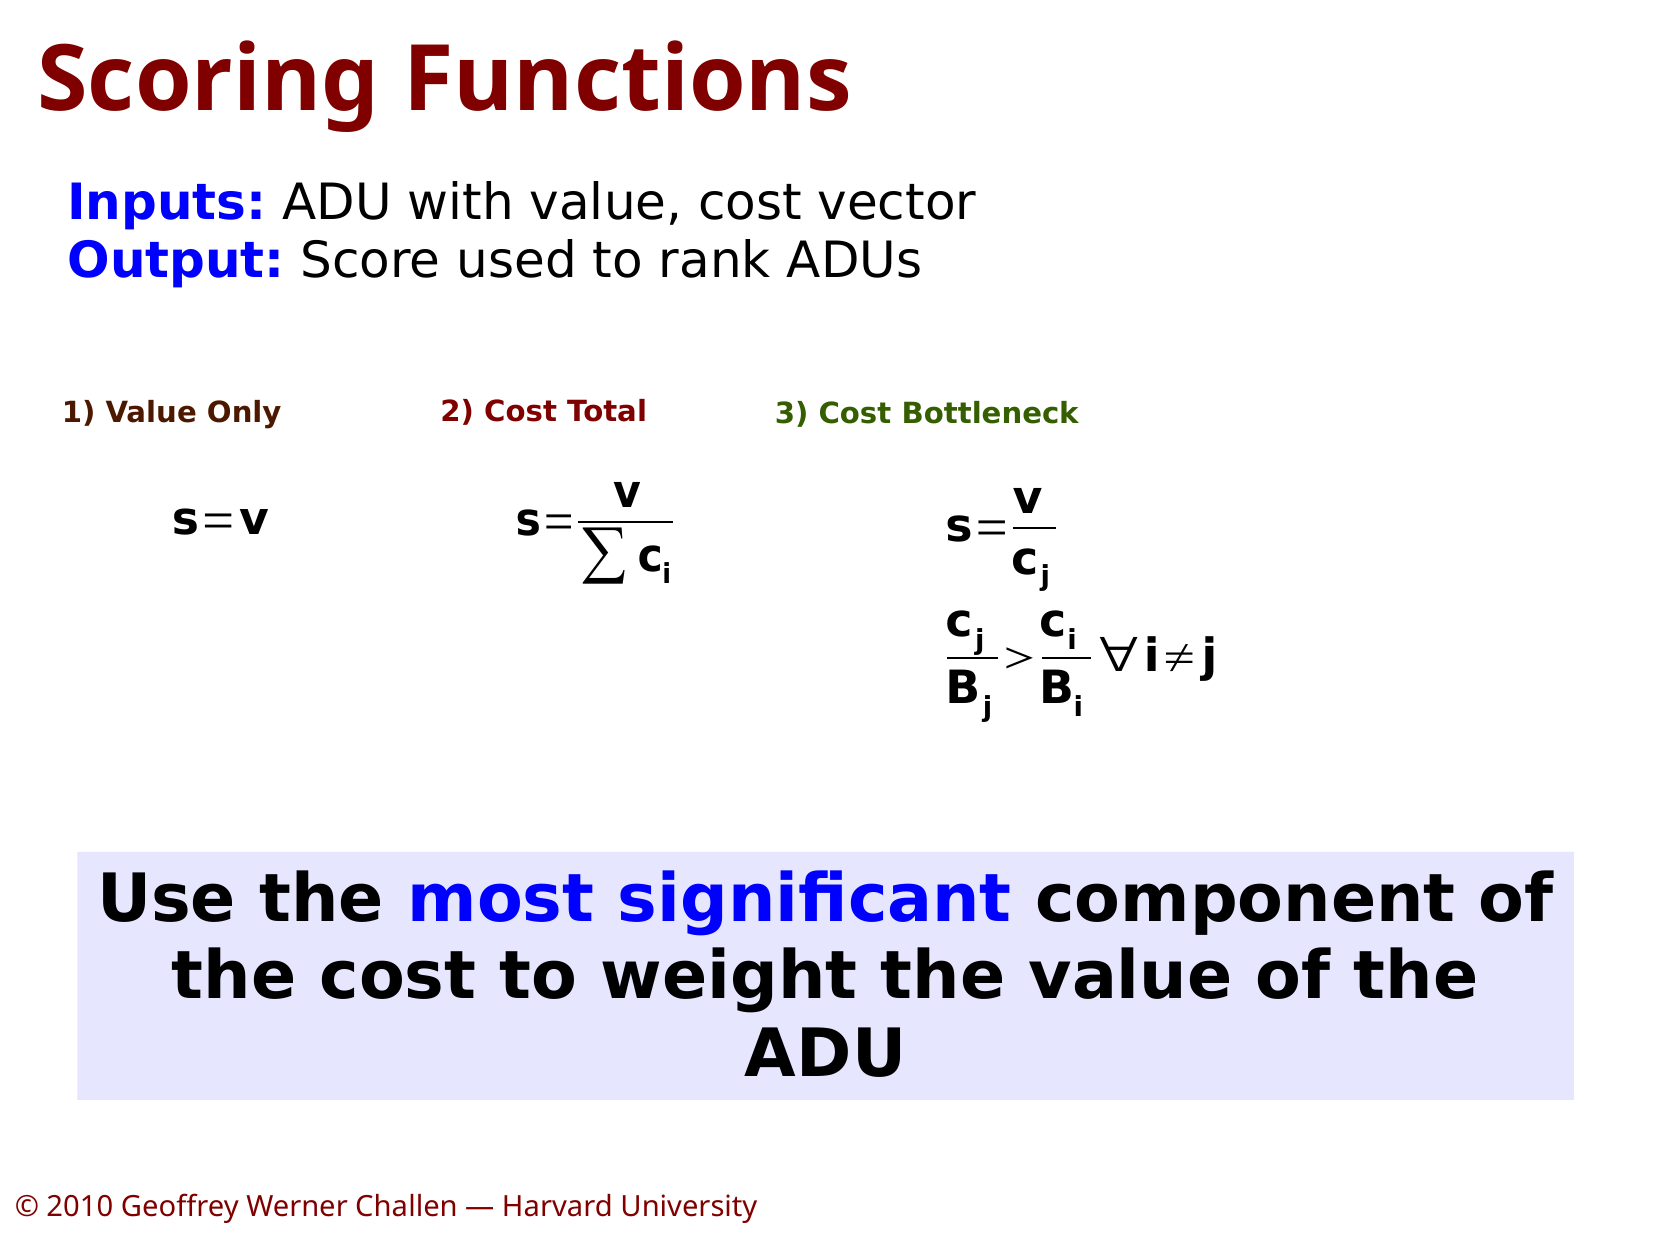

# Scoring Functions
Inputs: ADU with value, cost vector
Output: Score used to rank ADUs
2) Cost Total
1) Value Only
3) Cost Bottleneck
Use the most significant component of the cost to weight the value of the ADU